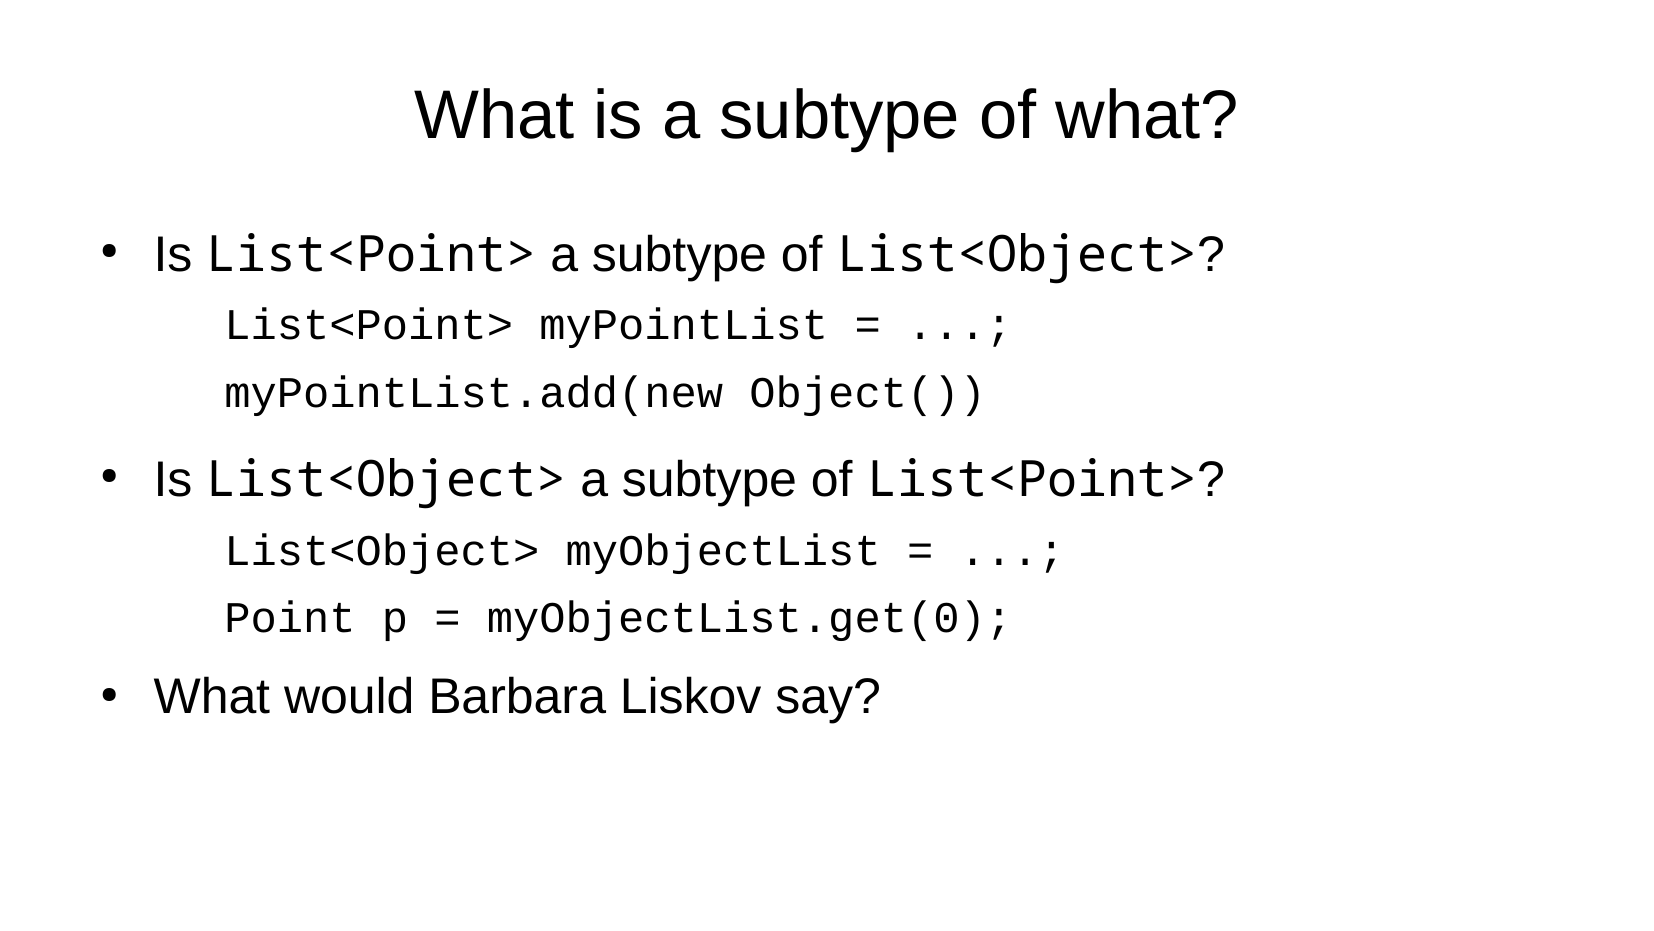

# What is a subtype of what?
Is List<Point> a subtype of List<Object>?
List<Point> myPointList = ...;
myPointList.add(new Object())
Is List<Object> a subtype of List<Point>?
List<Object> myObjectList = ...;
Point p = myObjectList.get(0);
What would Barbara Liskov say?